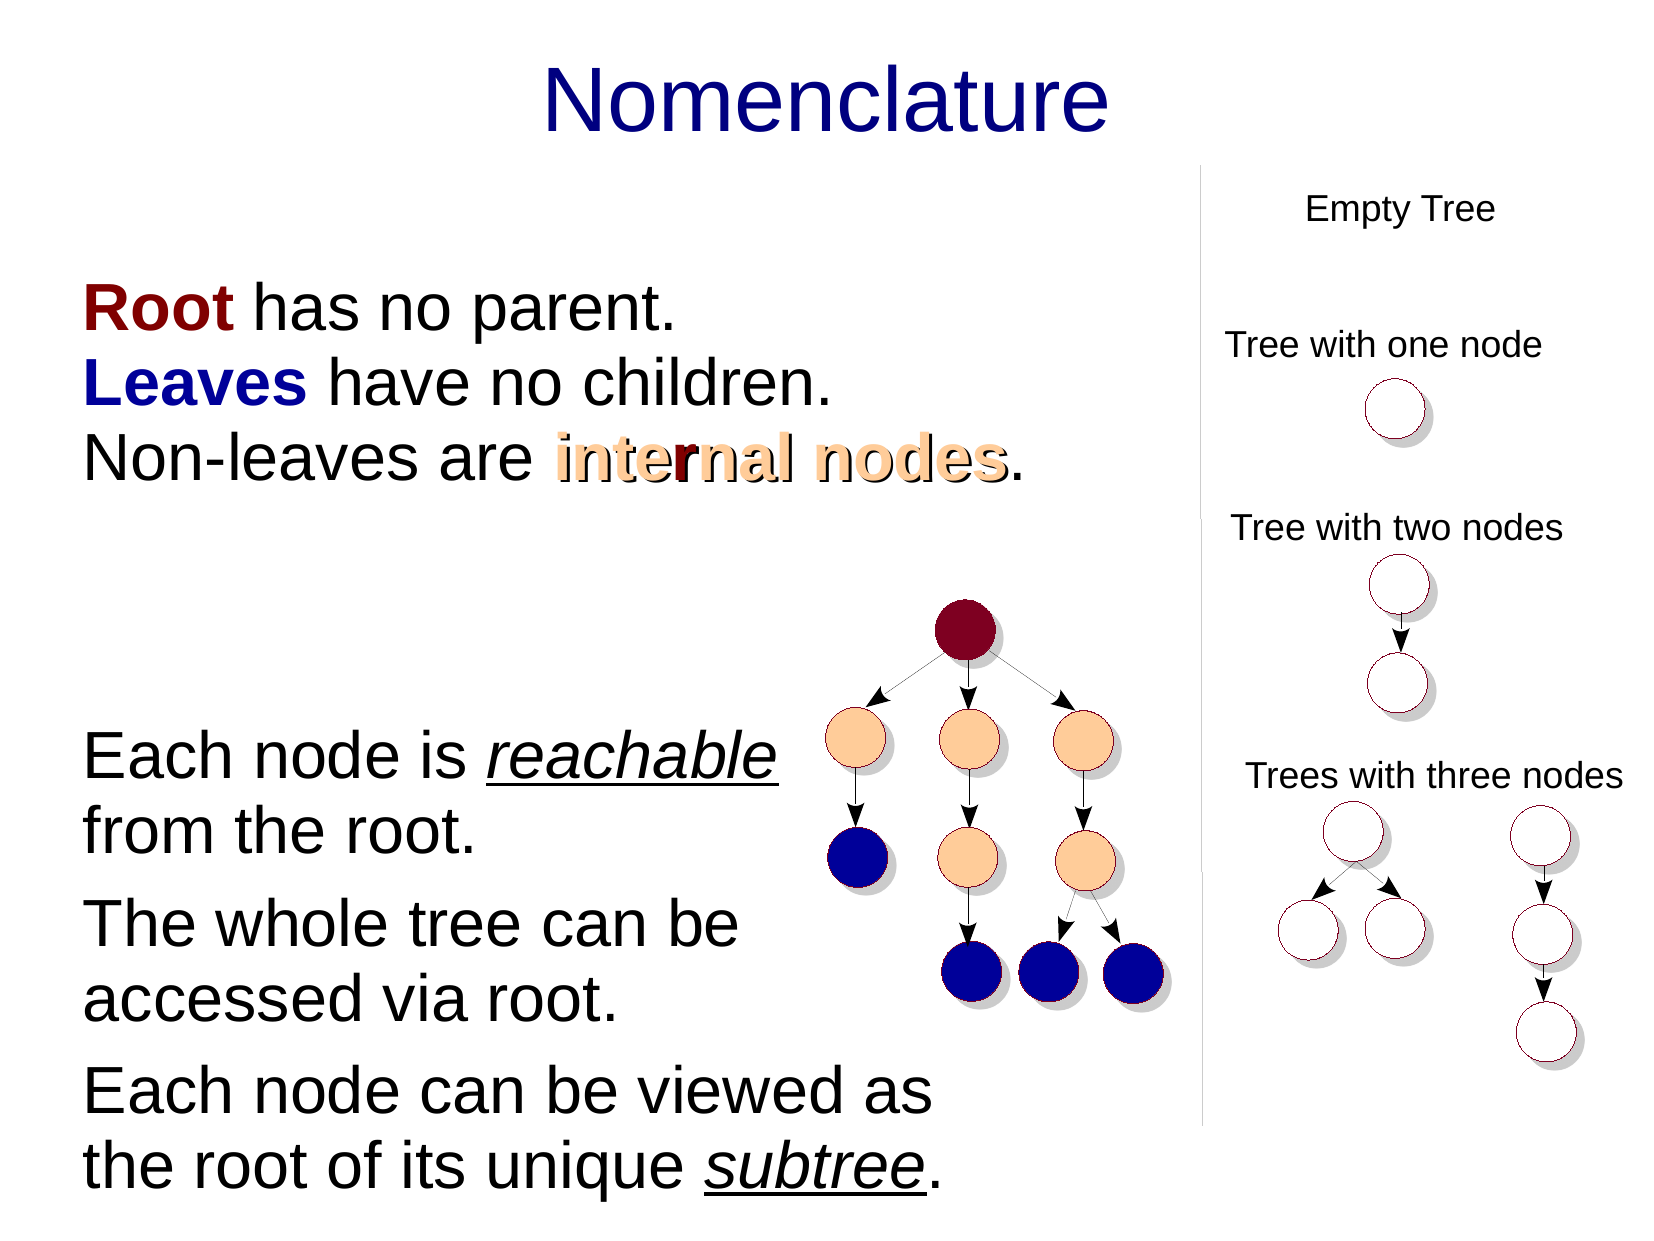

# Nomenclature
Empty Tree
Root has no parent.
Leaves have no children.
Non-leaves are internal nodes.
Each node is reachable
from the root.
The whole tree can be
accessed via root.
Each node can be viewed as
the root of its unique subtree.
Tree with one node
Tree with two nodes
Trees with three nodes